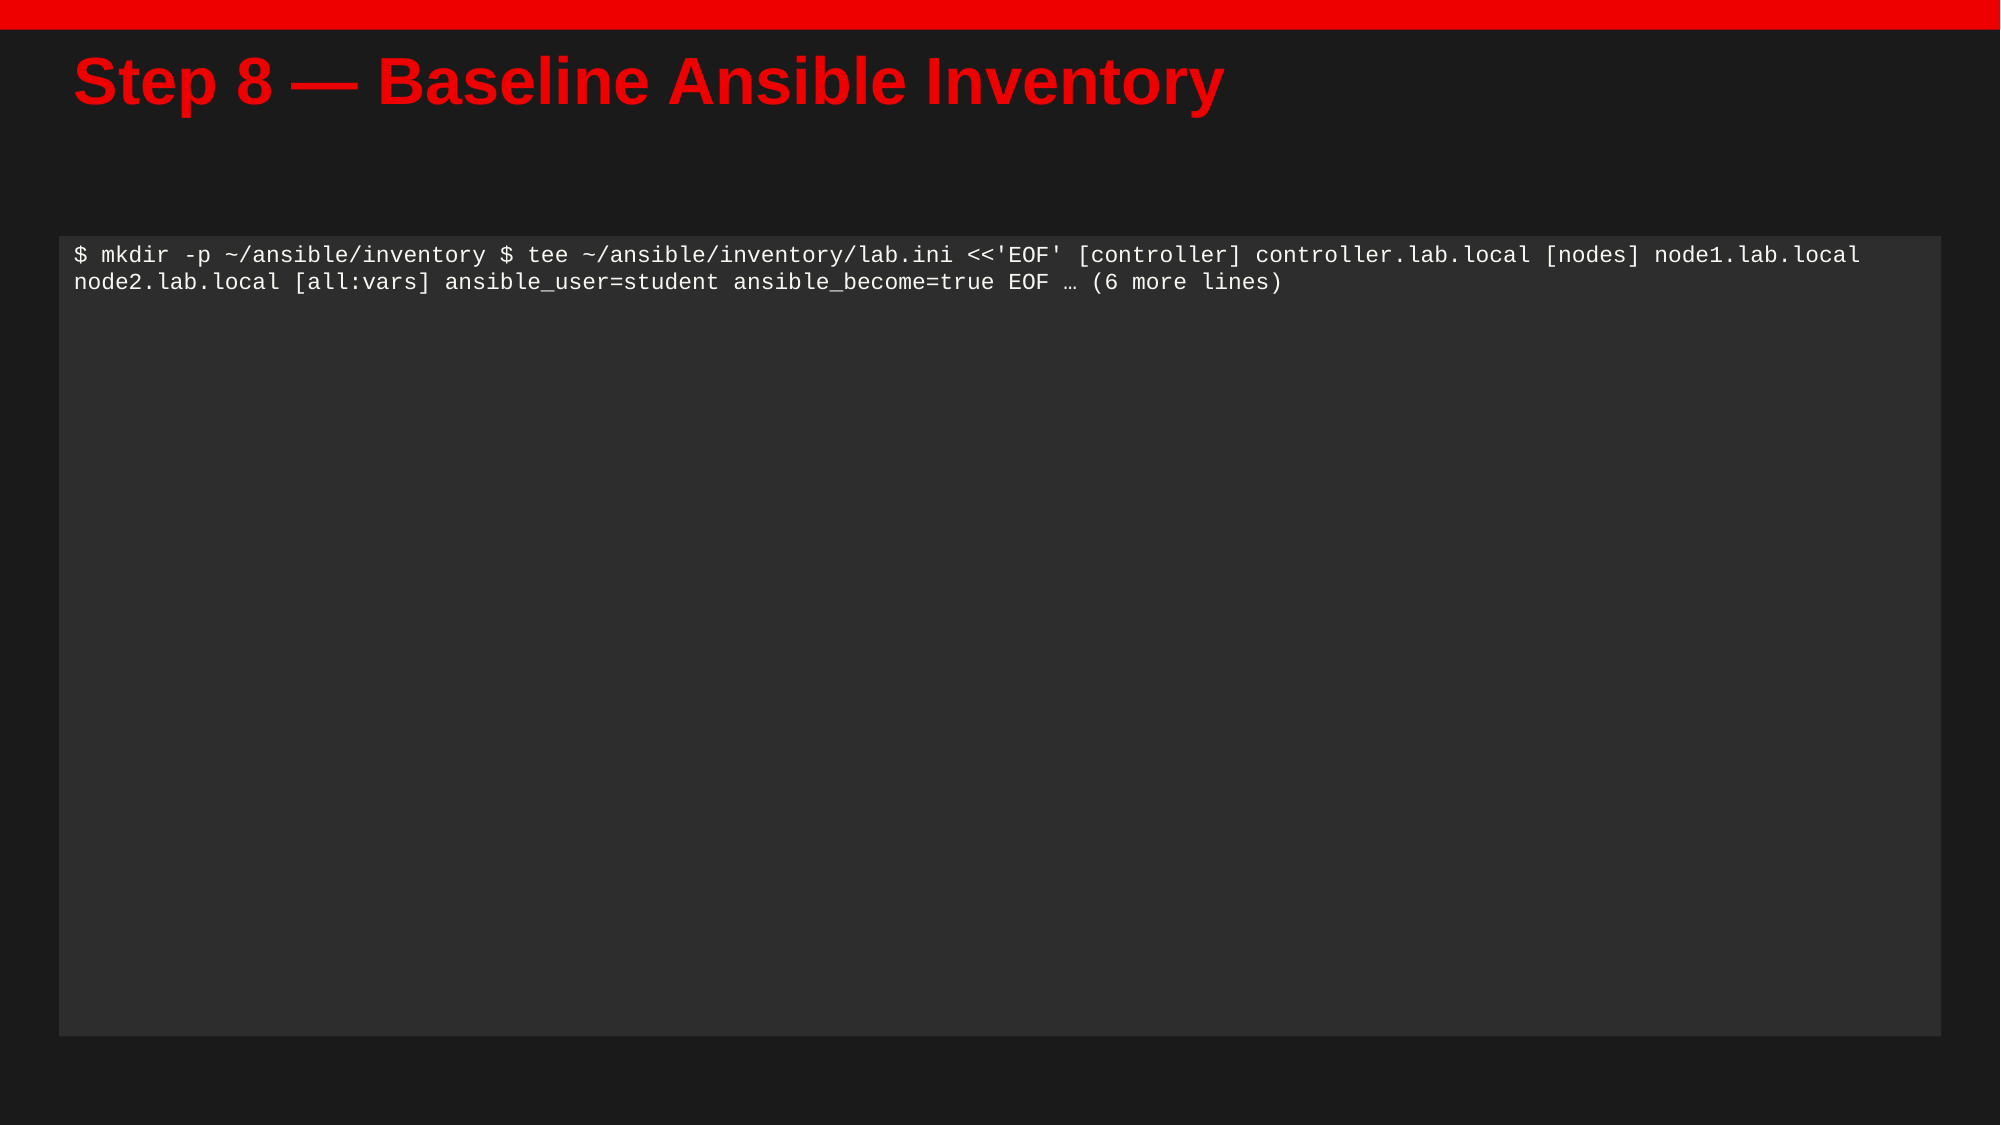

Step 8 — Baseline Ansible Inventory
$ mkdir -p ~/ansible/inventory $ tee ~/ansible/inventory/lab.ini <<'EOF' [controller] controller.lab.local [nodes] node1.lab.local node2.lab.local [all:vars] ansible_user=student ansible_become=true EOF … (6 more lines)